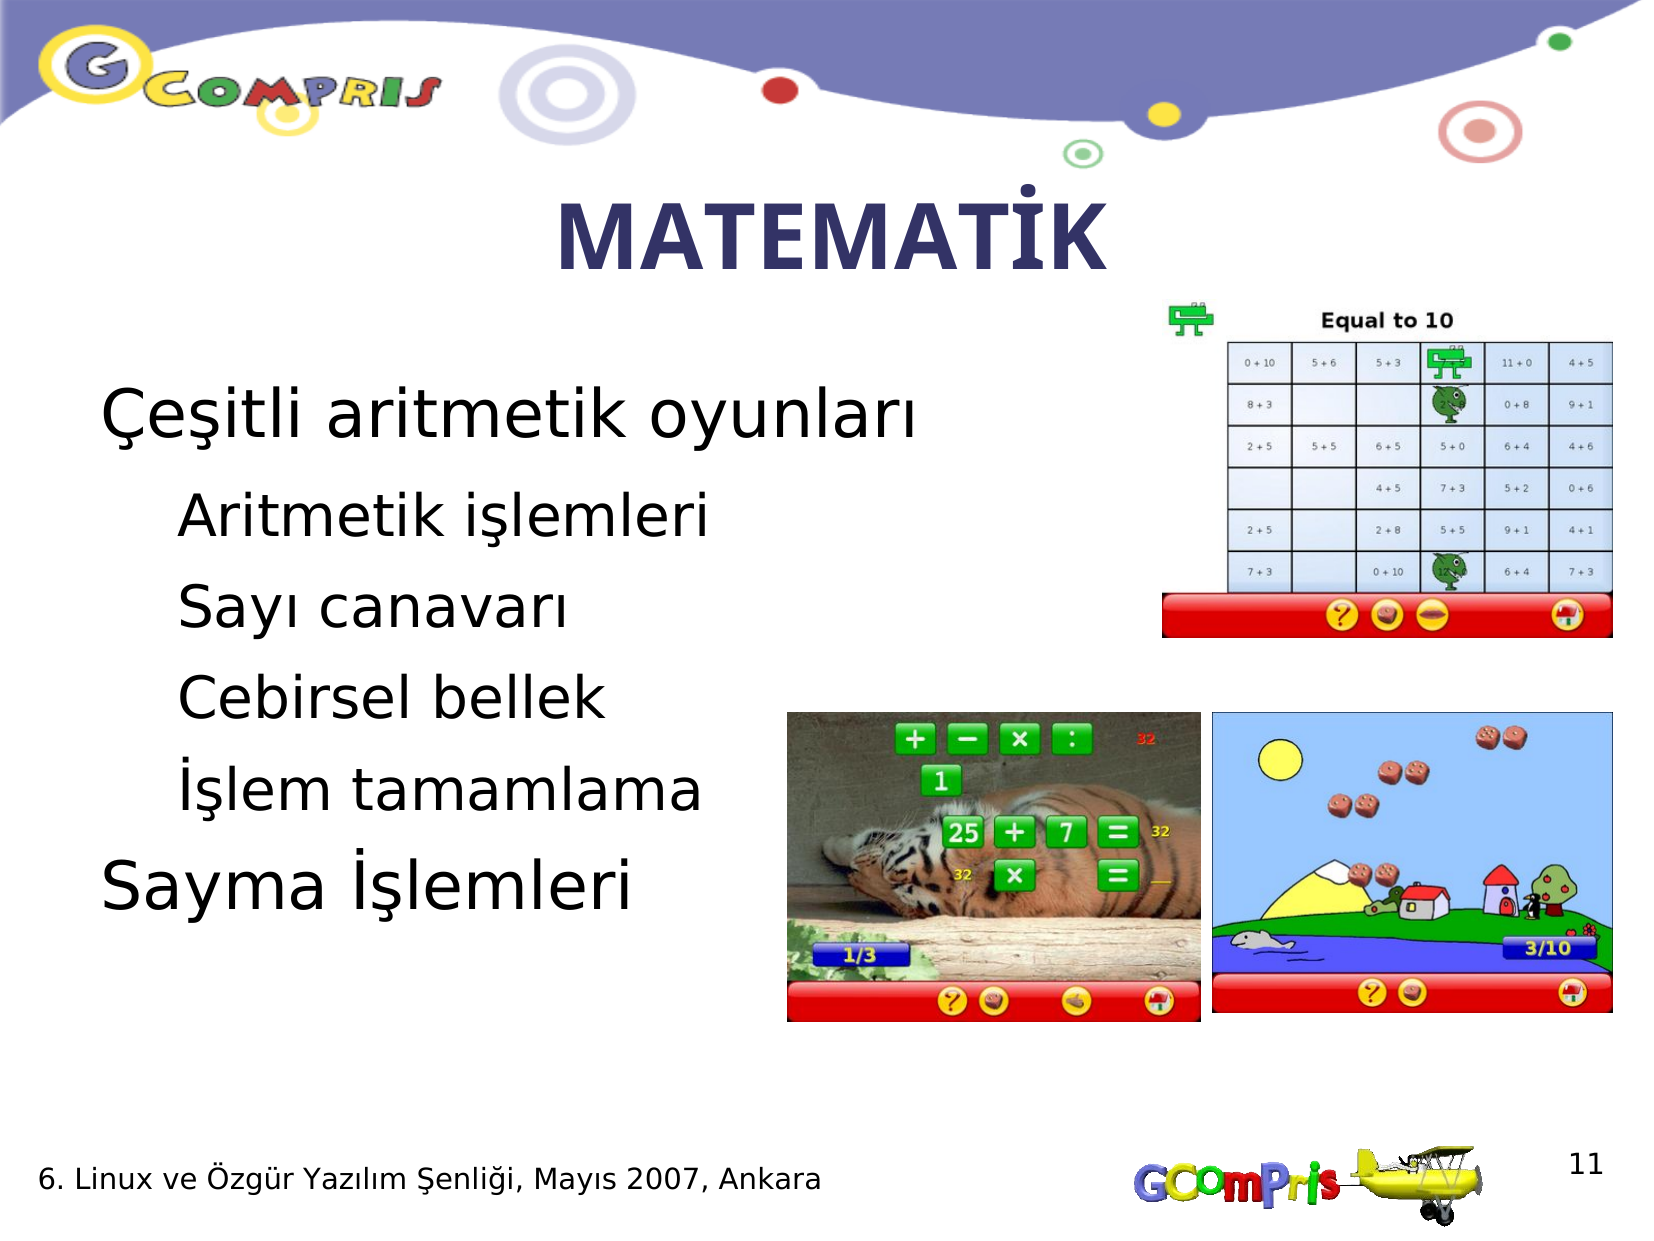

# MATEMATİK
Çeşitli aritmetik oyunları
Aritmetik işlemleri
Sayı canavarı
Cebirsel bellek
İşlem tamamlama
Sayma İşlemleri